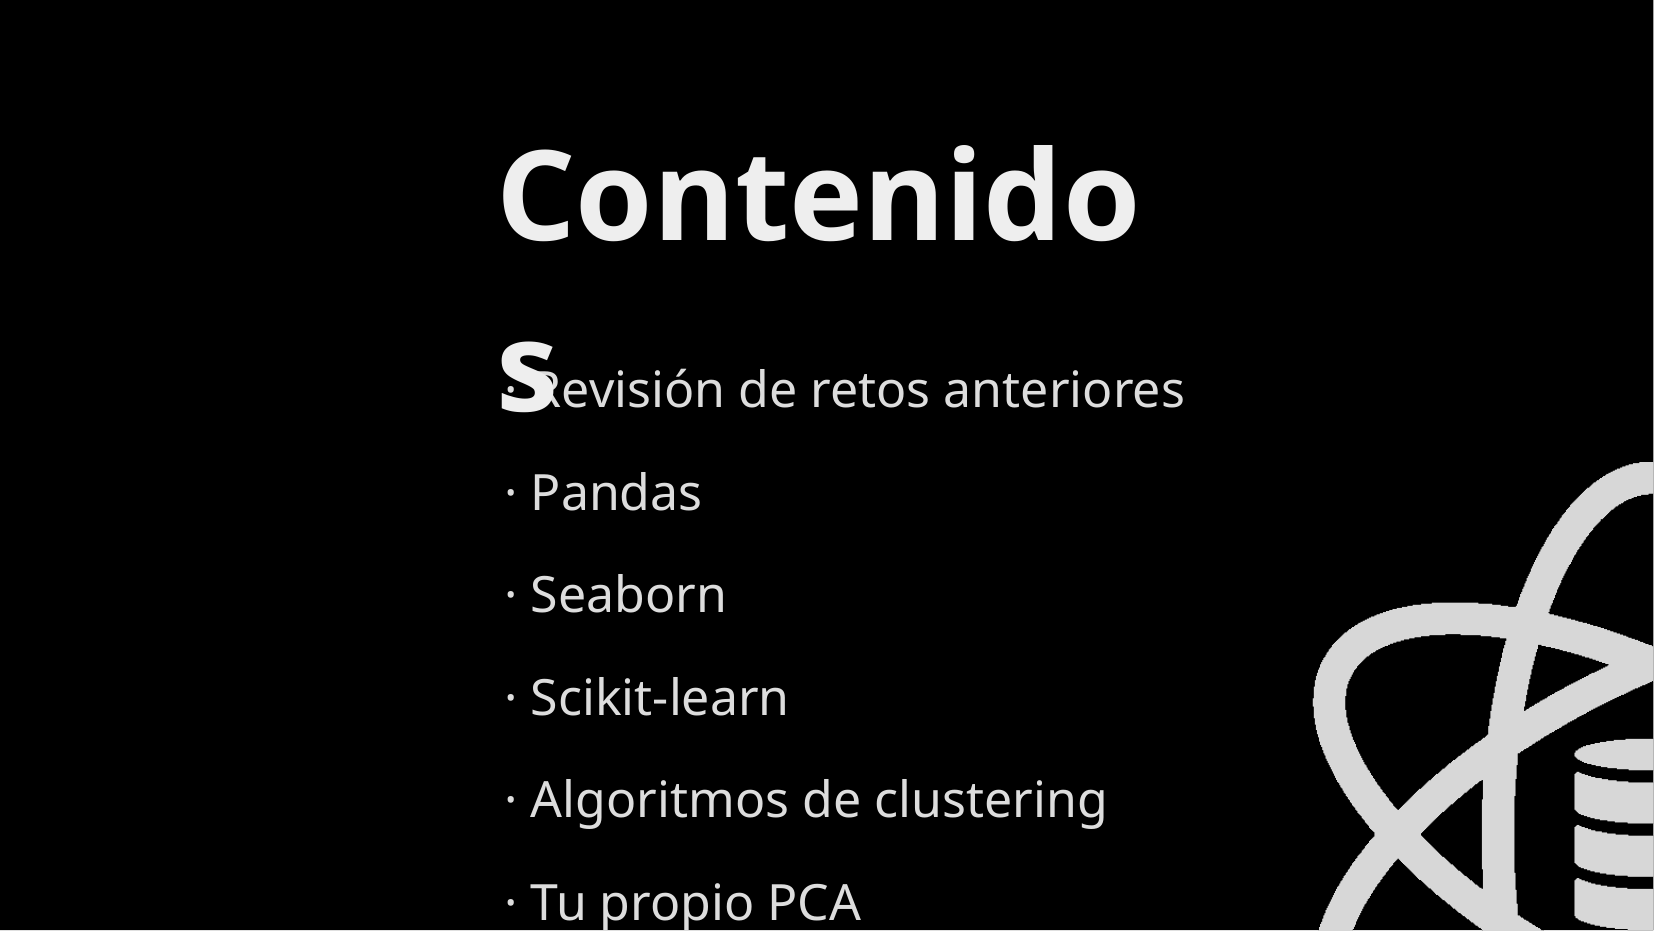

Contenidos
· Revisión de retos anteriores
· Pandas
· Seaborn
· Scikit-learn
· Algoritmos de clustering
· Tu propio PCA